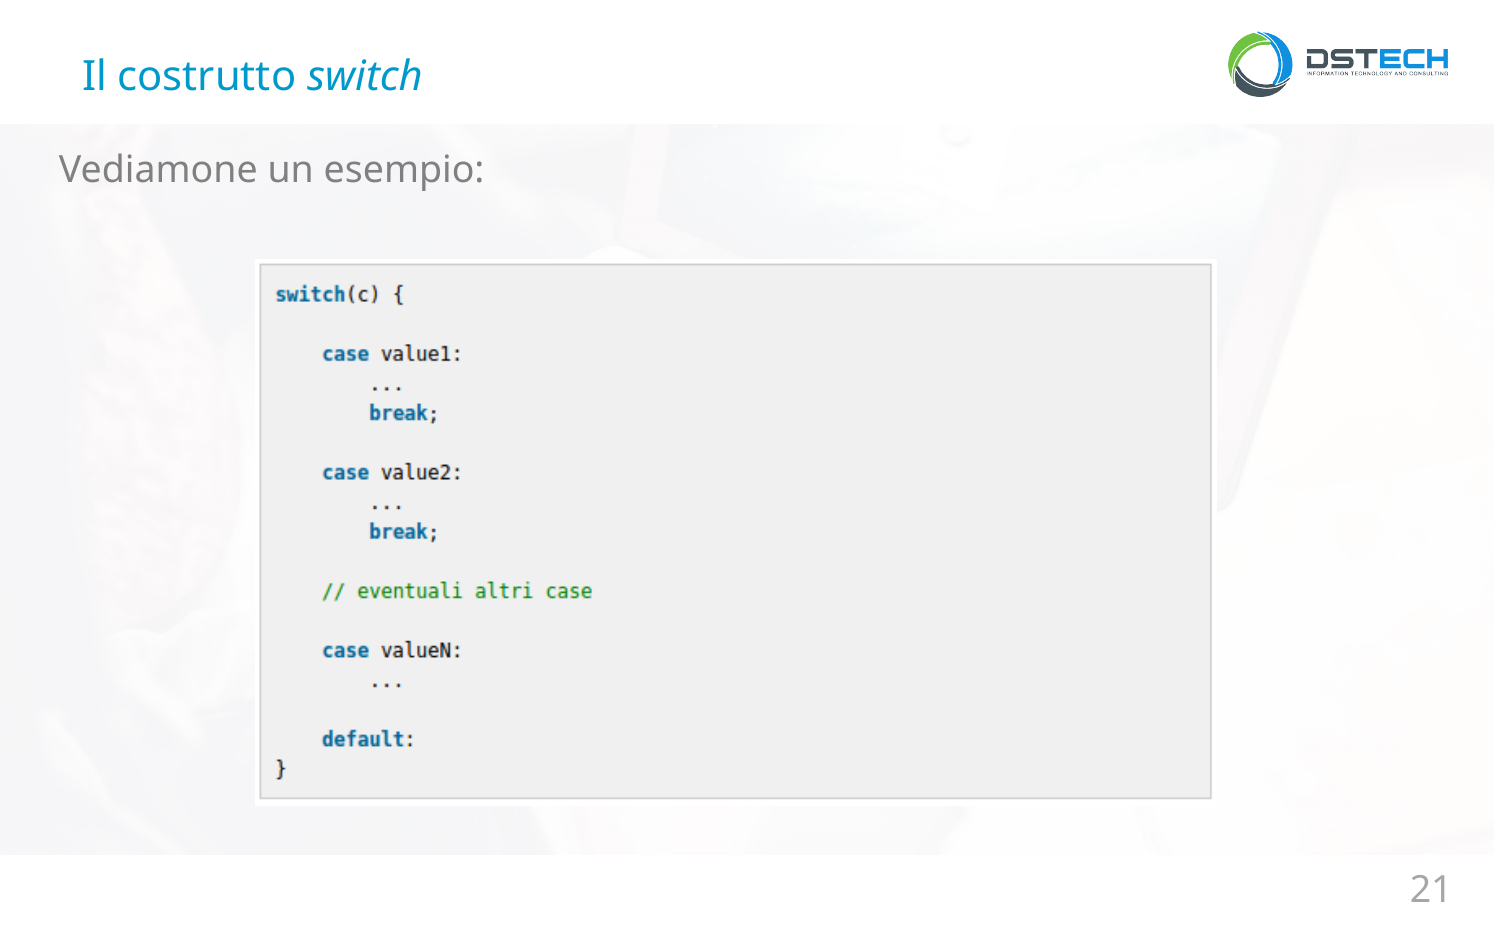

Il costrutto switch
Vediamone un esempio:
21